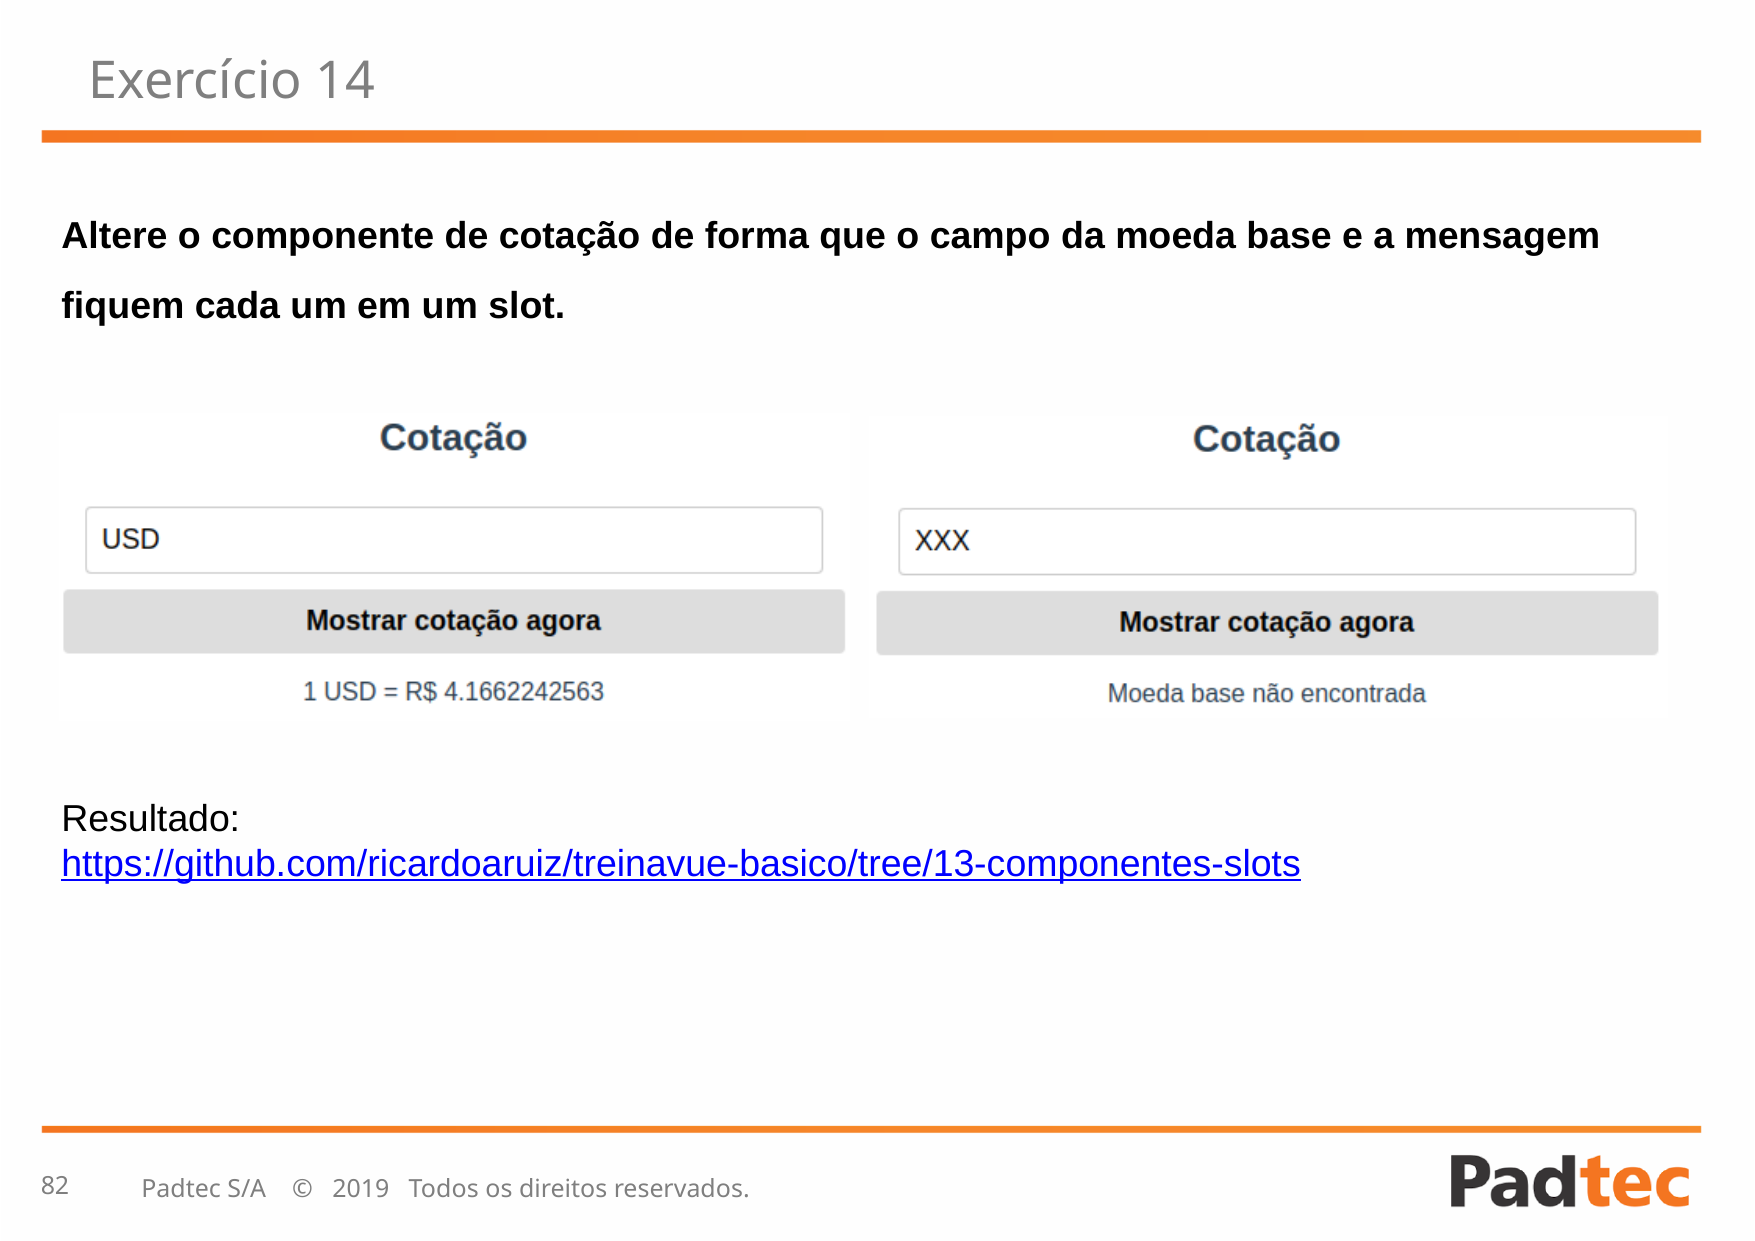

# Exercício 14
Altere o componente de cotação de forma que o campo da moeda base e a mensagem fiquem cada um em um slot.
Resultado:
https://github.com/ricardoaruiz/treinavue-basico/tree/13-componentes-slots